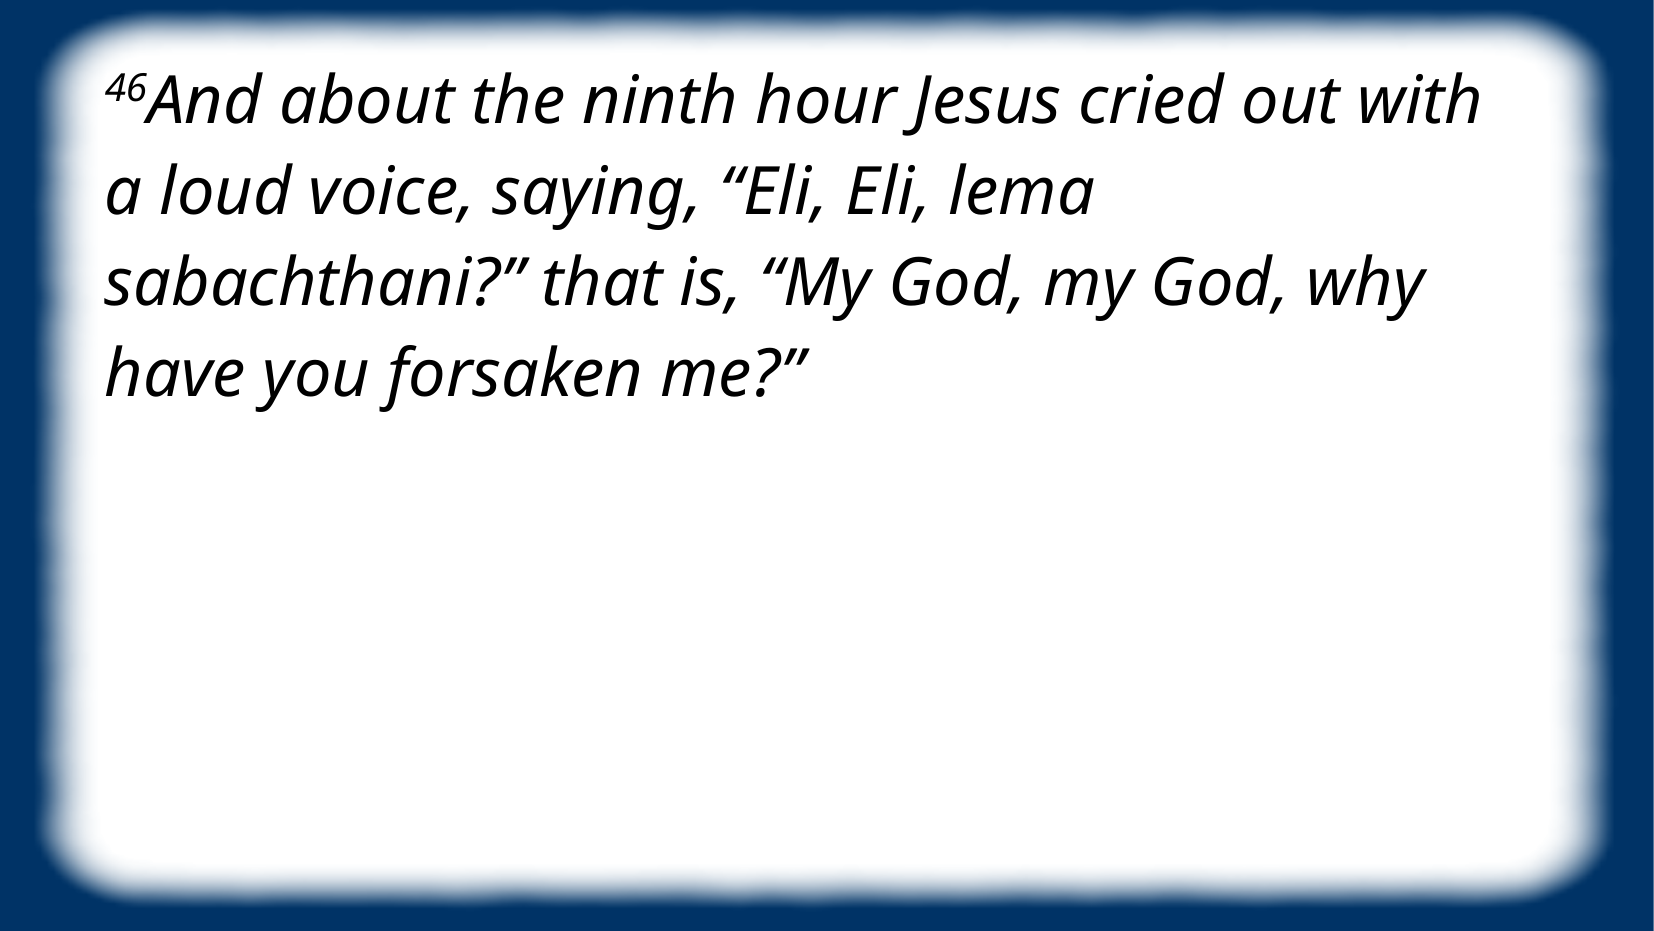

46And about the ninth hour Jesus cried out with a loud voice, saying, “Eli, Eli, lema sabachthani?” that is, “My God, my God, why have you forsaken me?”